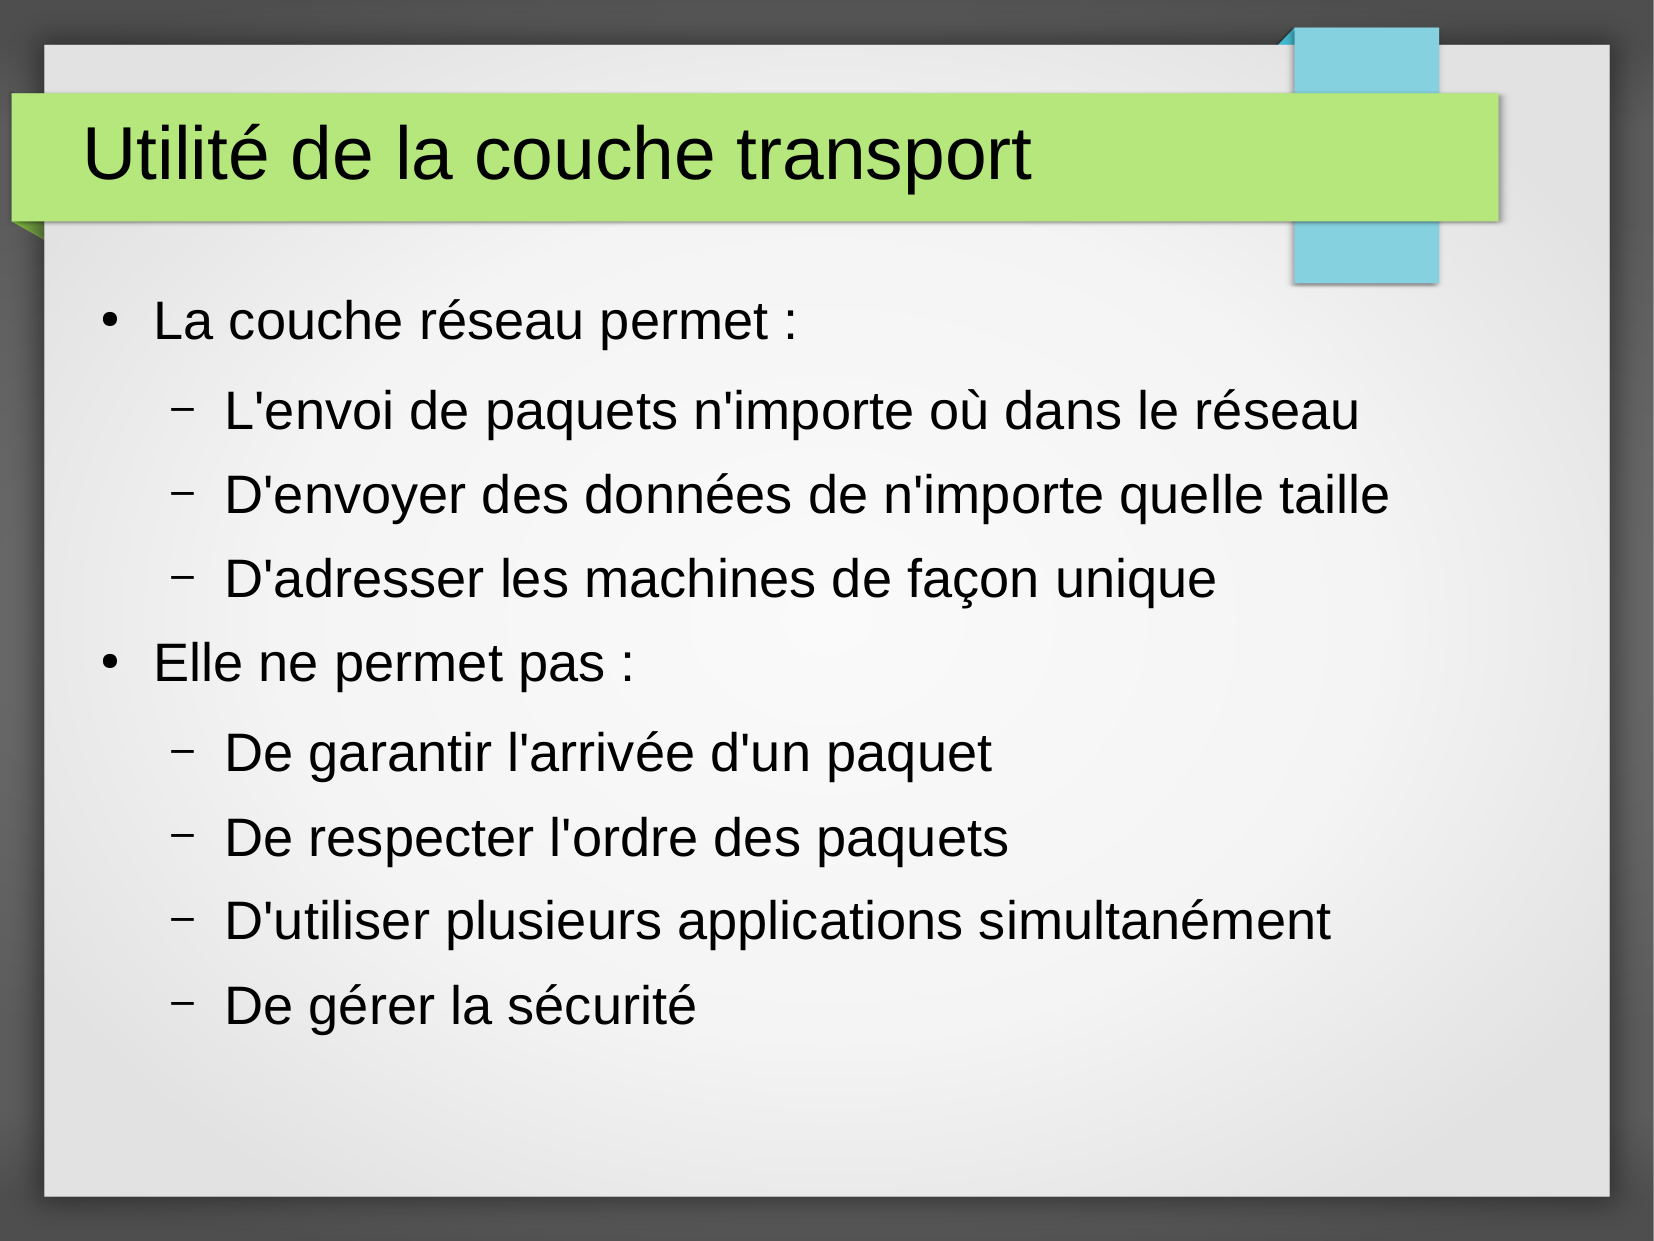

# Utilité de la couche transport
La couche réseau permet :
L'envoi de paquets n'importe où dans le réseau
D'envoyer des données de n'importe quelle taille
D'adresser les machines de façon unique
Elle ne permet pas :
De garantir l'arrivée d'un paquet
De respecter l'ordre des paquets
D'utiliser plusieurs applications simultanément
De gérer la sécurité